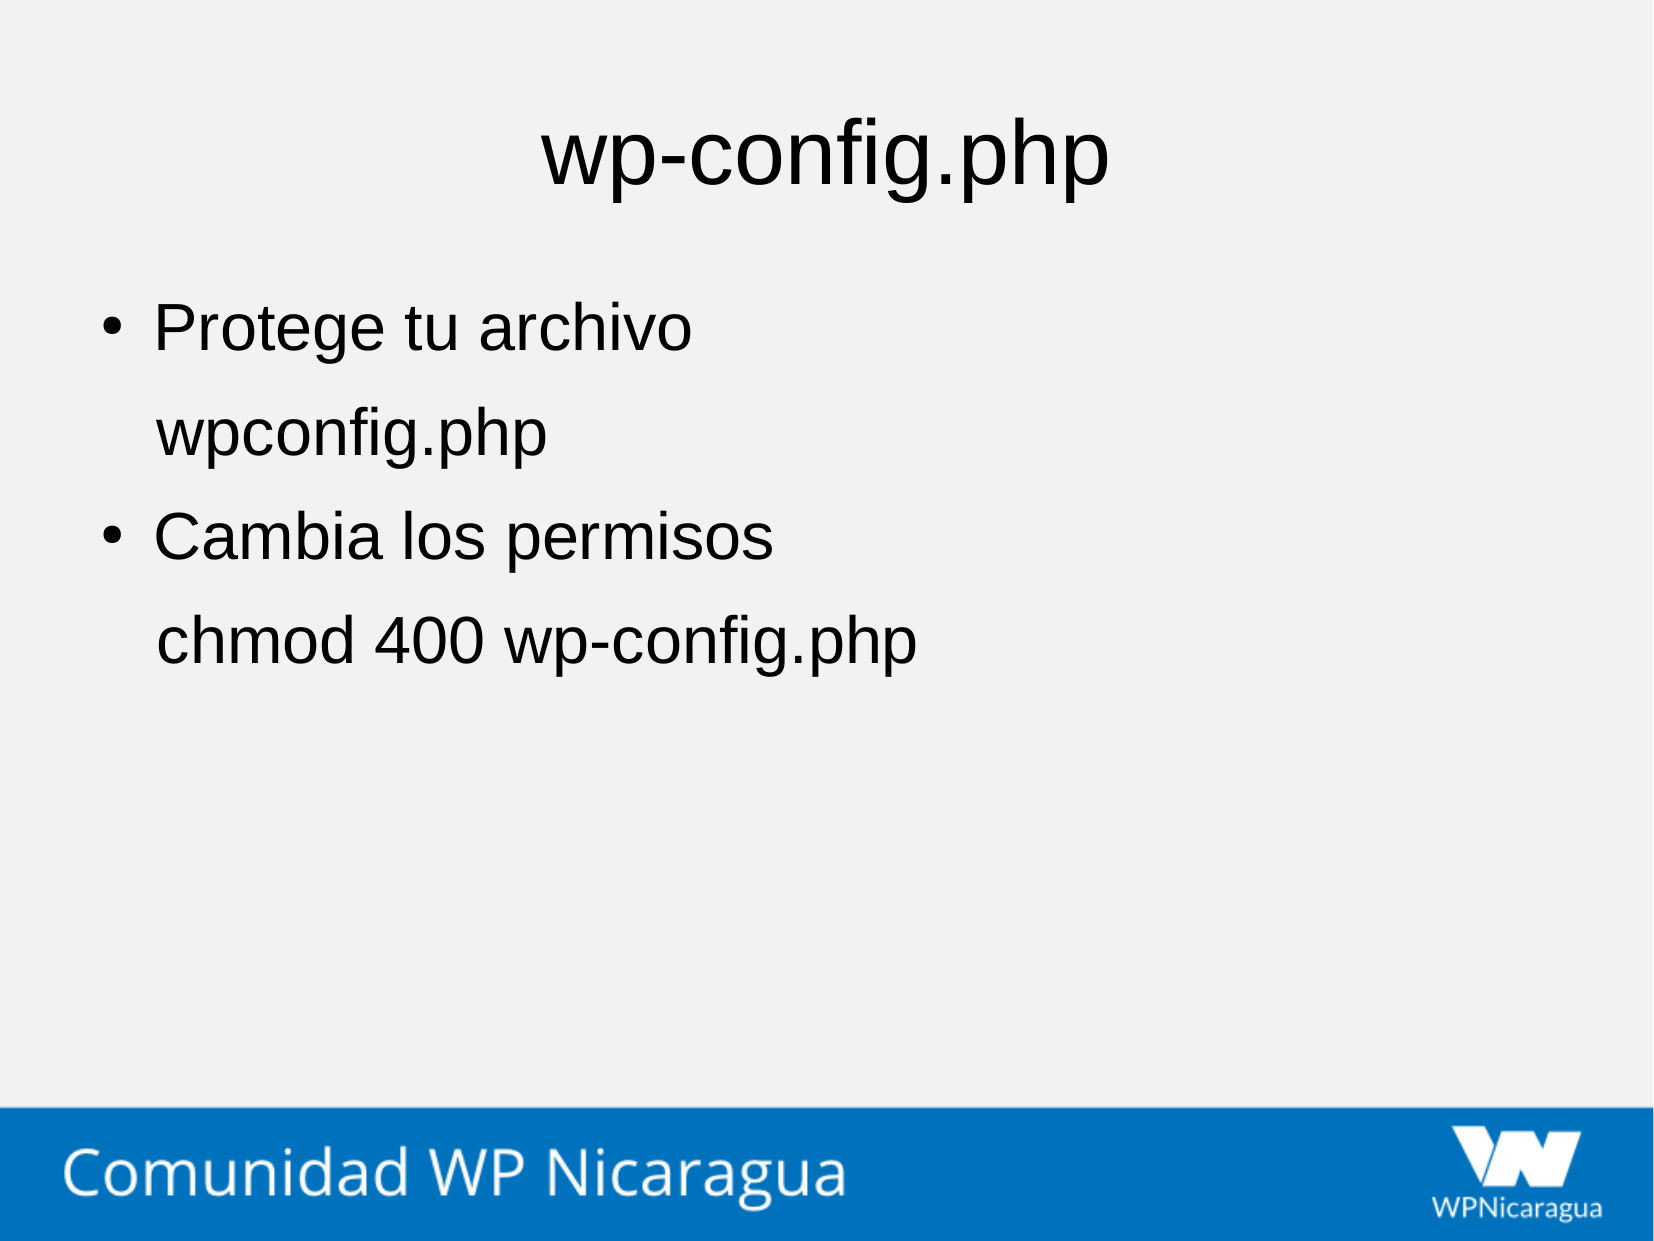

# wp-config.php
Protege tu archivo
 wp­config.php
Cambia los permisos
 chmod 400 wp­-config.php